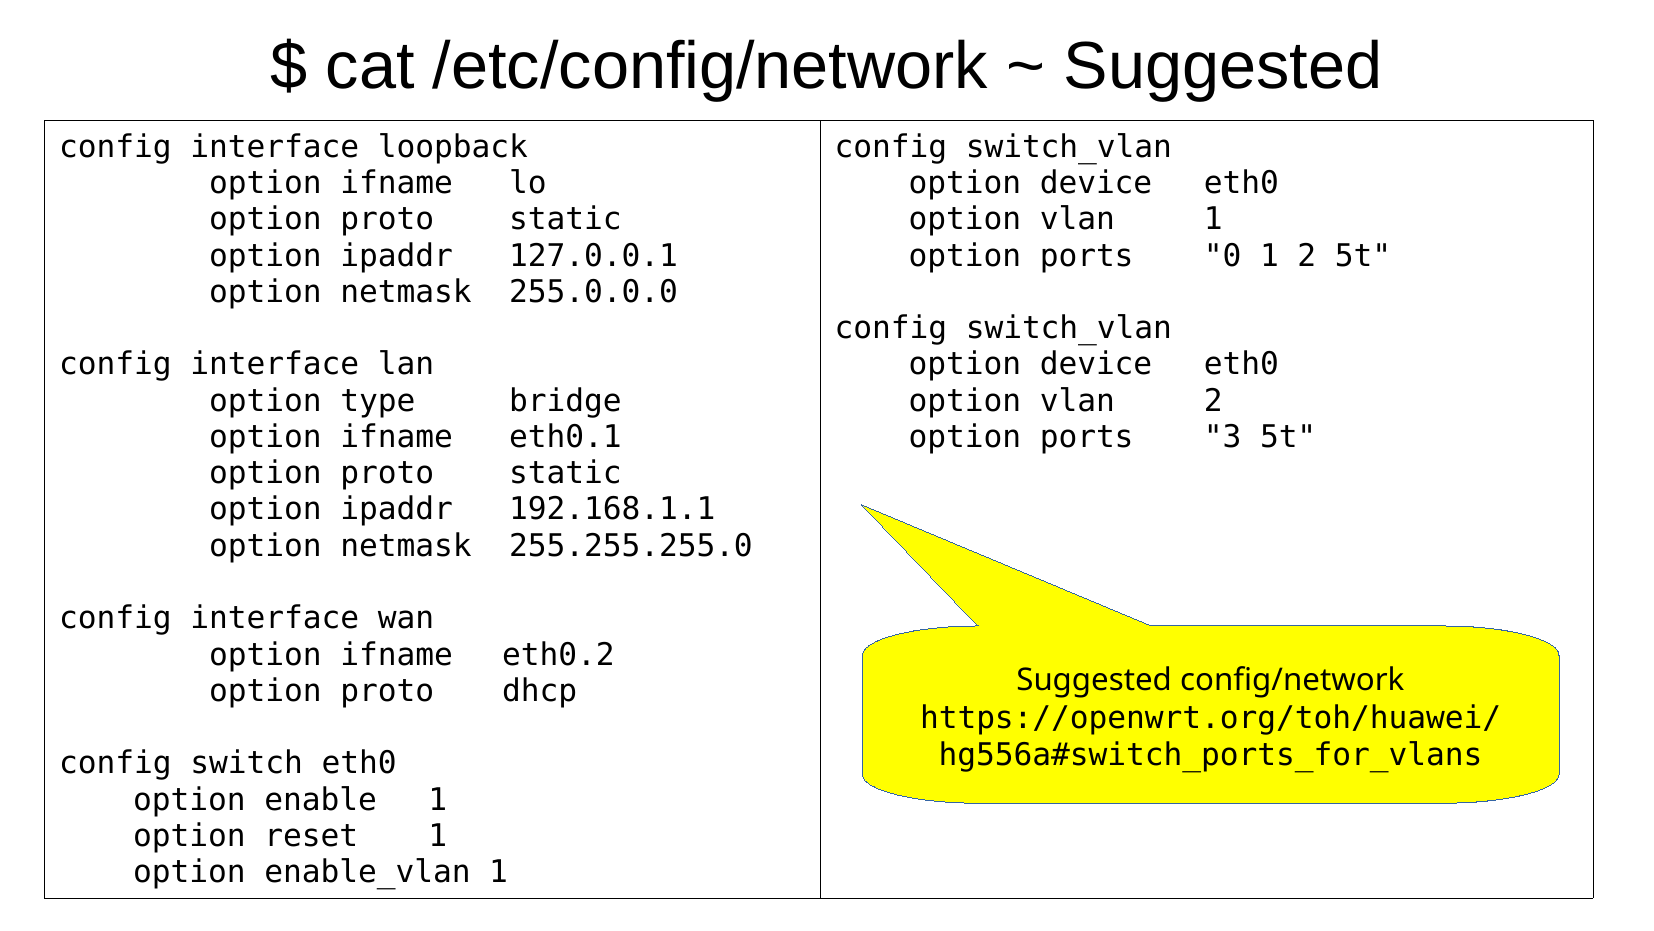

# $ cat /etc/config/network ~ Suggested
| config interface loopback option ifname lo option proto static option ipaddr 127.0.0.1 option netmask 255.0.0.0 config interface lan option type bridge option ifname eth0.1 option proto static option ipaddr 192.168.1.1 option netmask 255.255.255.0 config interface wan option ifname eth0.2 option proto dhcp config switch eth0 option enable 1 option reset 1 option enable\_vlan 1 | config switch\_vlan option device eth0 option vlan 1 option ports "0 1 2 5t" config switch\_vlan option device eth0 option vlan 2 option ports "3 5t" |
| --- | --- |
Suggested config/network
https://openwrt.org/toh/huawei/hg556a#switch_ports_for_vlans